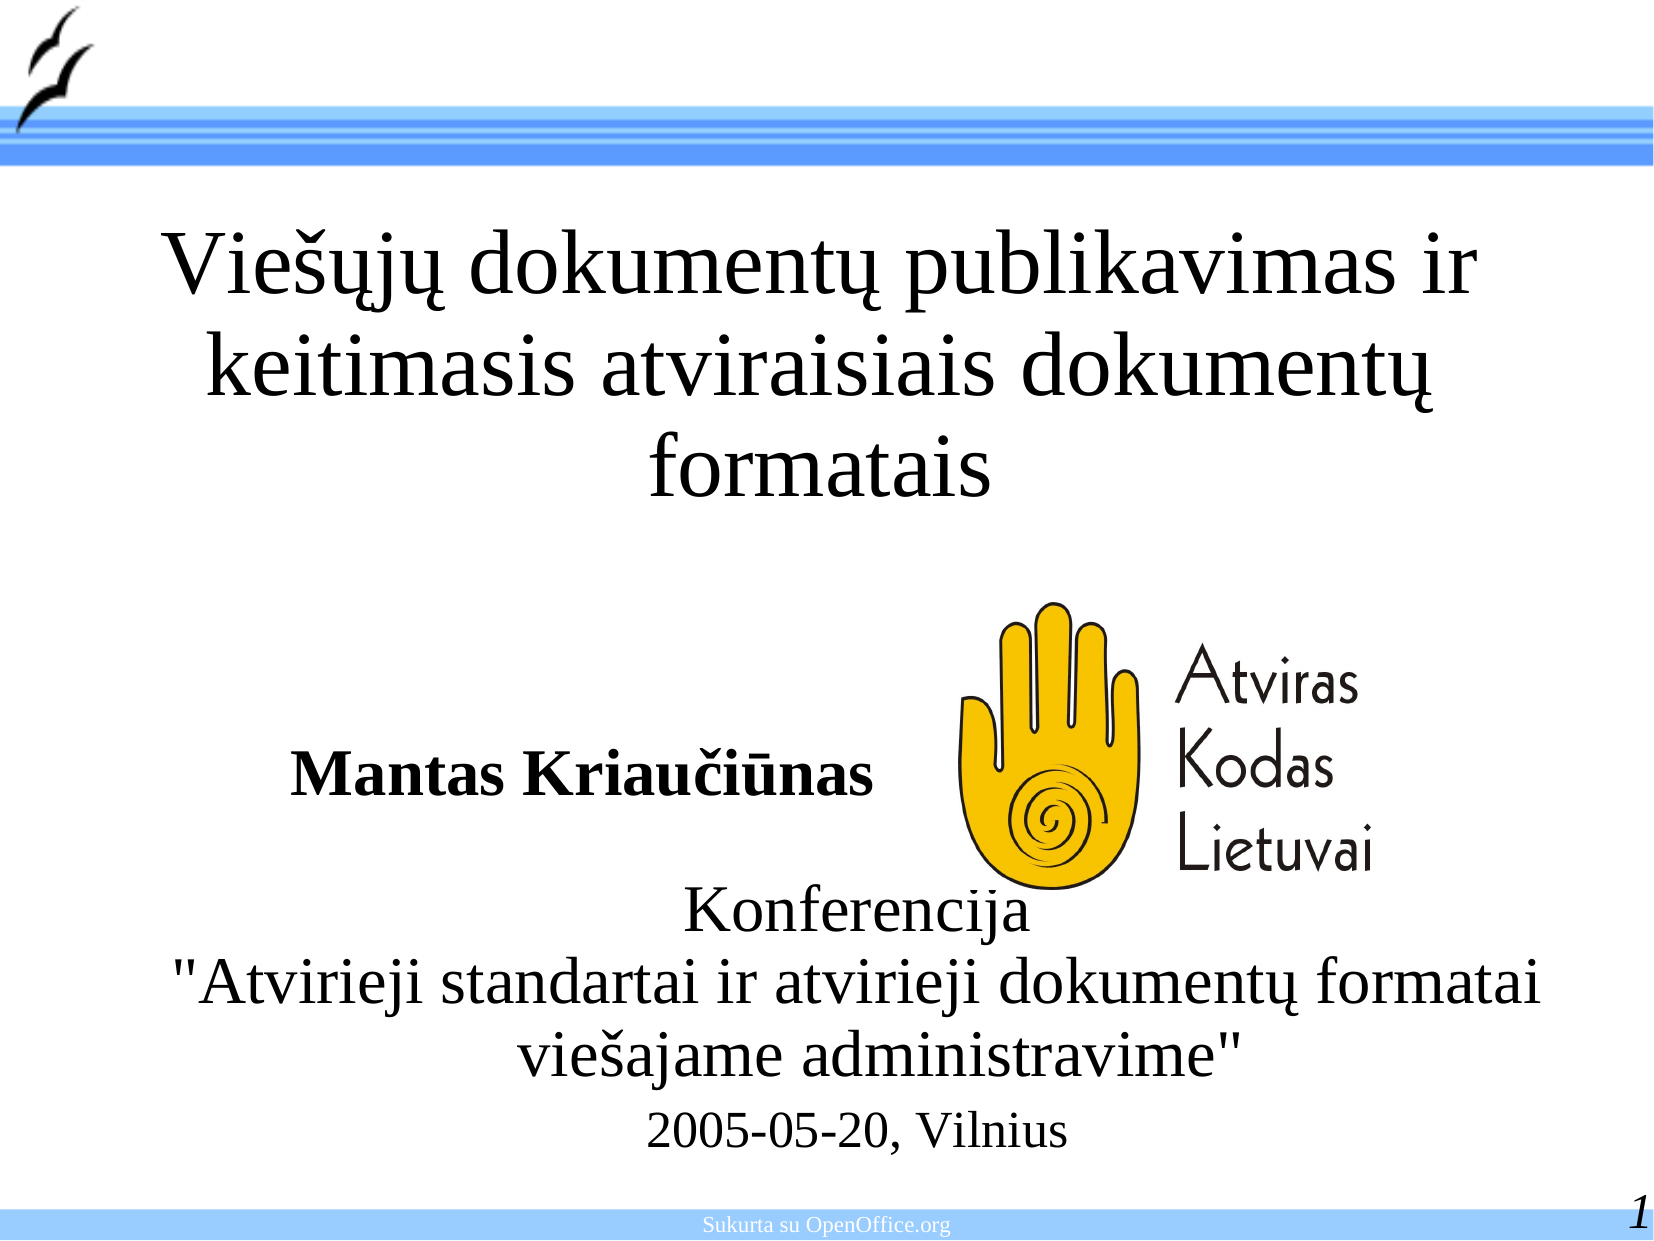

# Viešųjų dokumentų publikavimas ir keitimasis atviraisiais dokumentų formatais
		Mantas Kriaučiūnas
Konferencija
"Atvirieji standartai ir atvirieji dokumentų formatai viešajame administravime"
2005-05-20, Vilnius